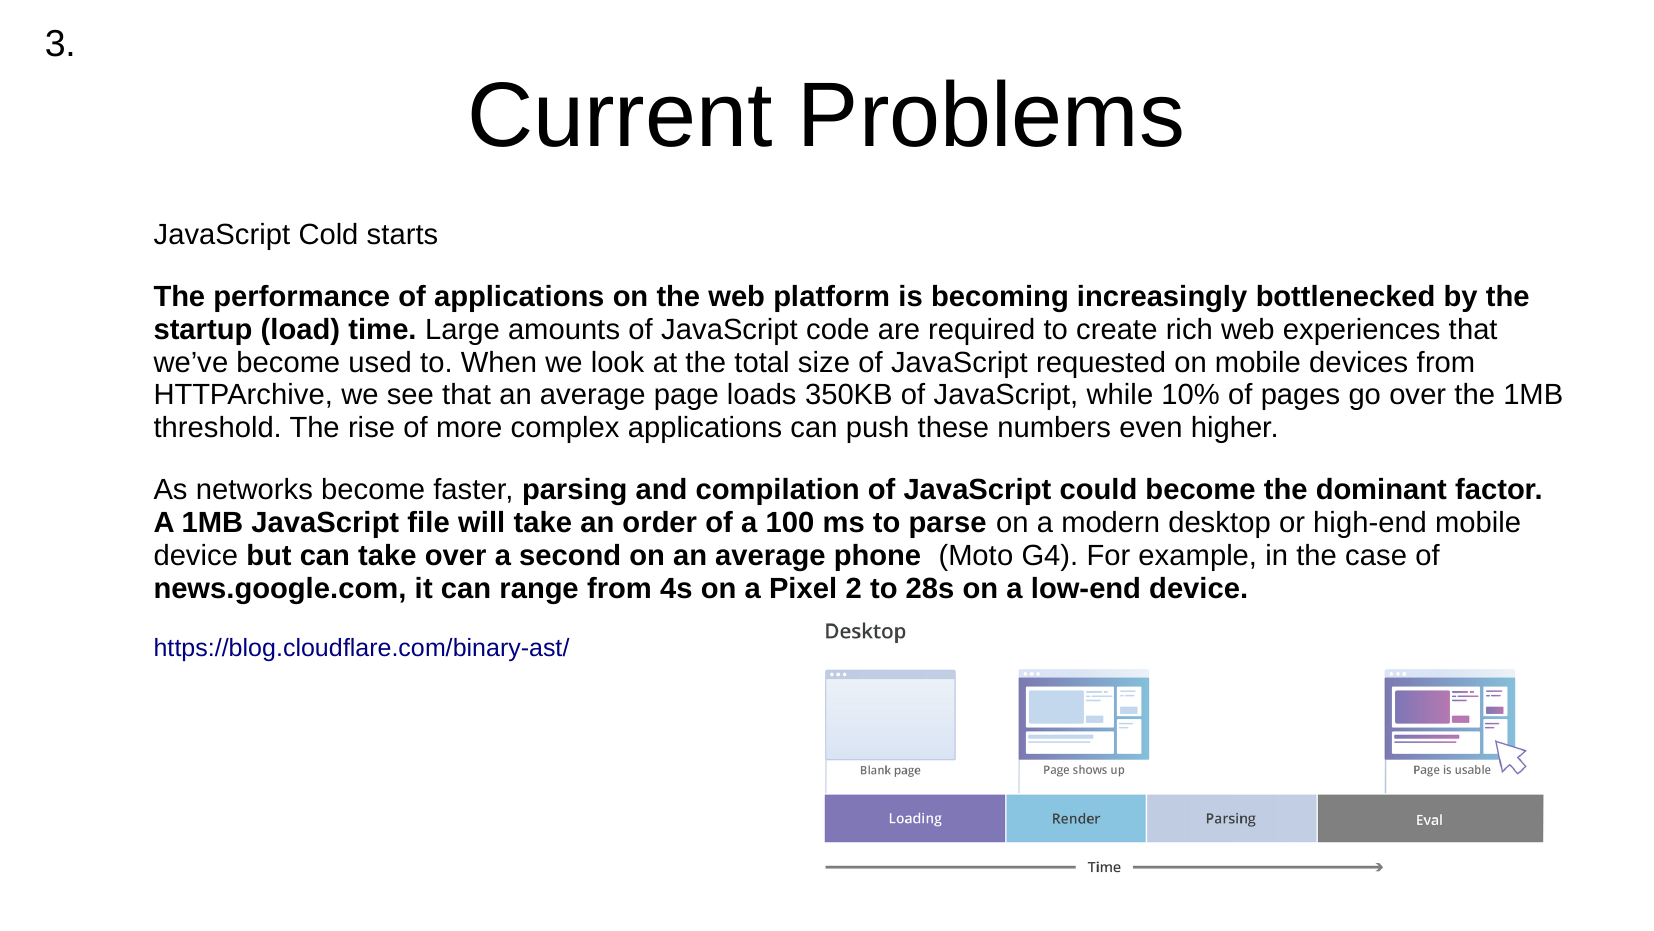

3.
# Current Problems
JavaScript Cold starts
The performance of applications on the web platform is becoming increasingly bottlenecked by the startup (load) time. Large amounts of JavaScript code are required to create rich web experiences that we’ve become used to. When we look at the total size of JavaScript requested on mobile devices from HTTPArchive, we see that an average page loads 350KB of JavaScript, while 10% of pages go over the 1MB threshold. The rise of more complex applications can push these numbers even higher.
As networks become faster, parsing and compilation of JavaScript could become the dominant factor. A 1MB JavaScript file will take an order of a 100 ms to parse on a modern desktop or high-end mobile device but can take over a second on an average phone (Moto G4). For example, in the case of news.google.com, it can range from 4s on a Pixel 2 to 28s on a low-end device.
https://blog.cloudflare.com/binary-ast/